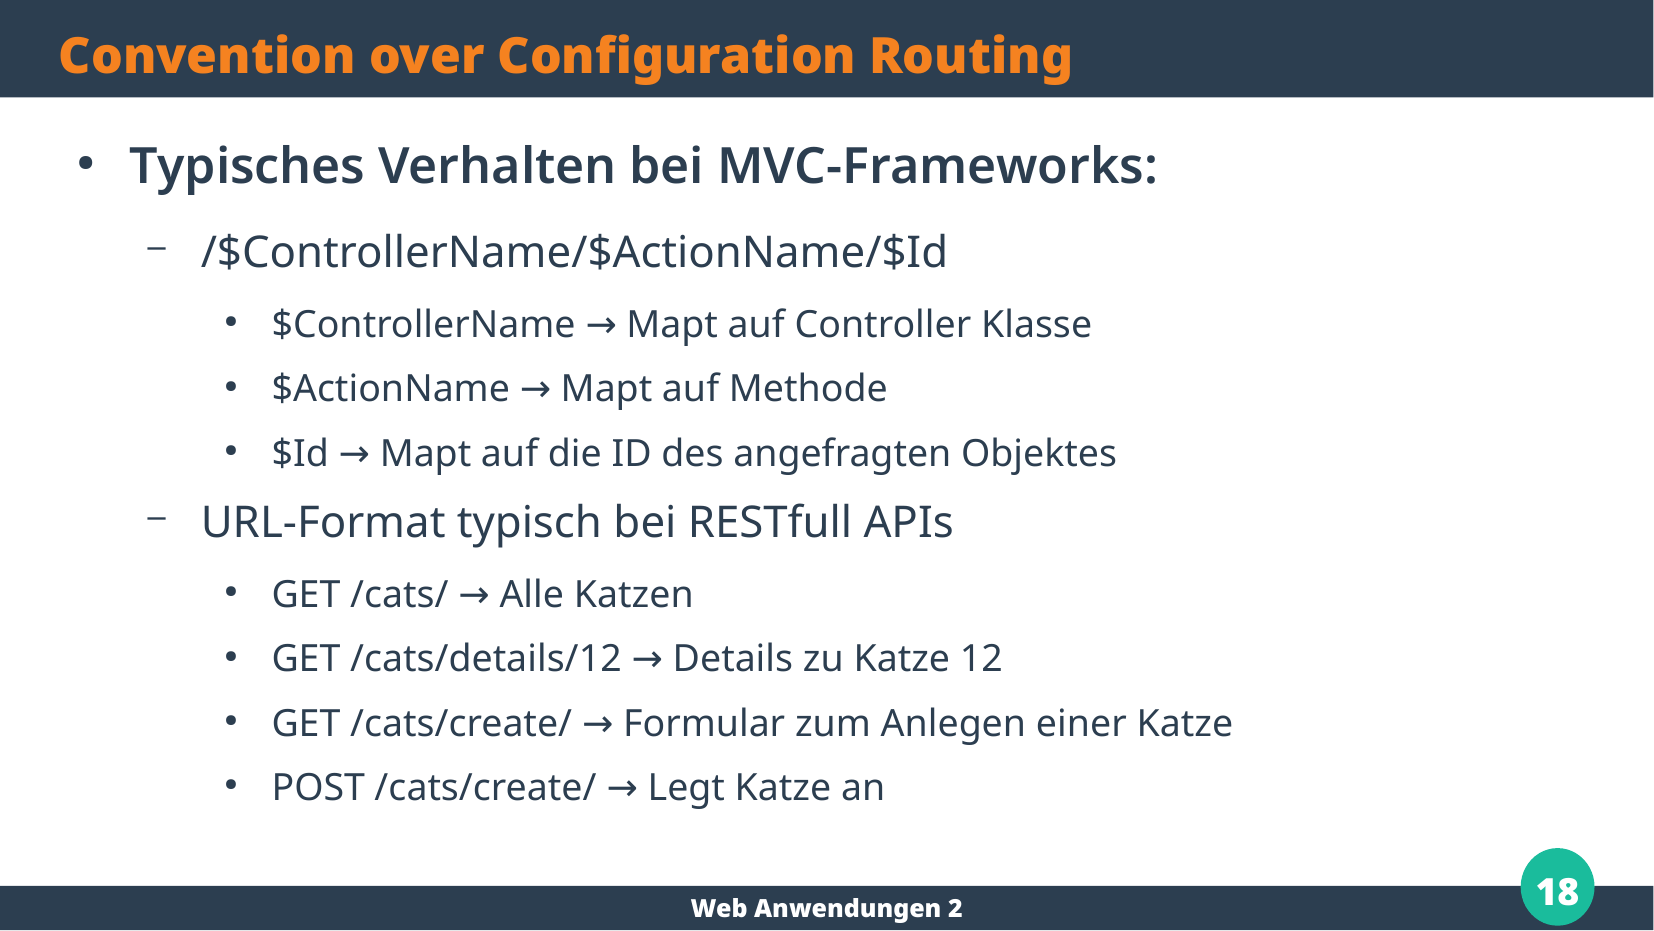

# Convention over Configuration Routing
Typisches Verhalten bei MVC-Frameworks:
/$ControllerName/$ActionName/$Id
$ControllerName → Mapt auf Controller Klasse
$ActionName → Mapt auf Methode
$Id → Mapt auf die ID des angefragten Objektes
URL-Format typisch bei RESTfull APIs
GET /cats/ → Alle Katzen
GET /cats/details/12 → Details zu Katze 12
GET /cats/create/ → Formular zum Anlegen einer Katze
POST /cats/create/ → Legt Katze an
18